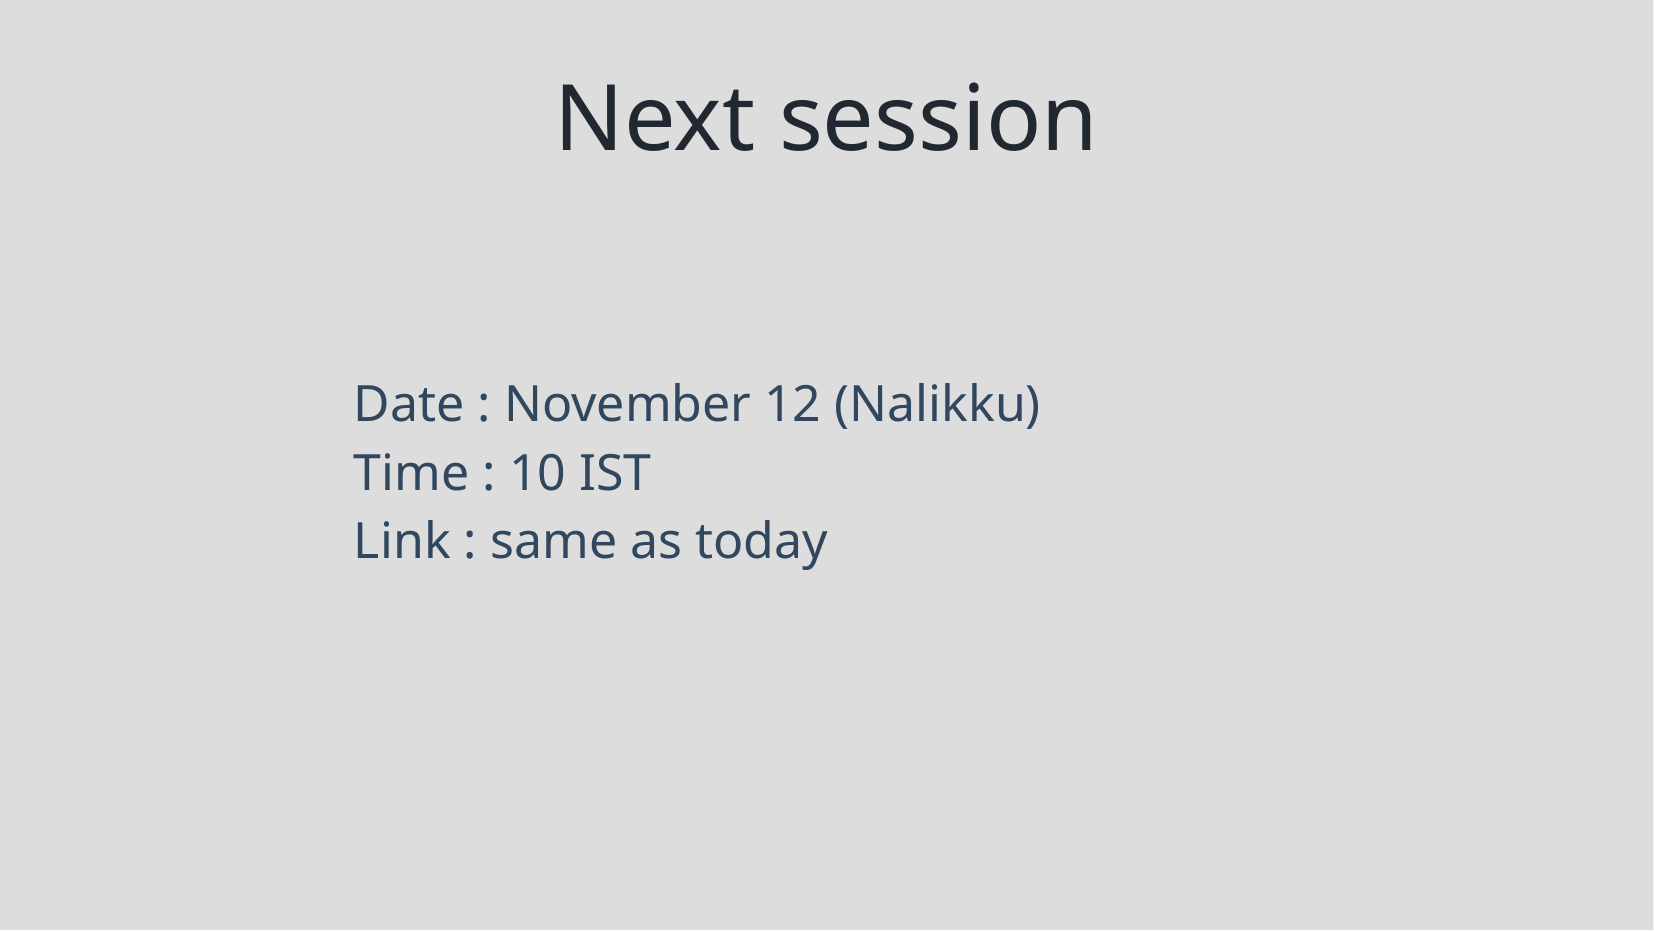

# Next session
Date : November 12 (Nalikku)
Time : 10 IST
Link : same as today